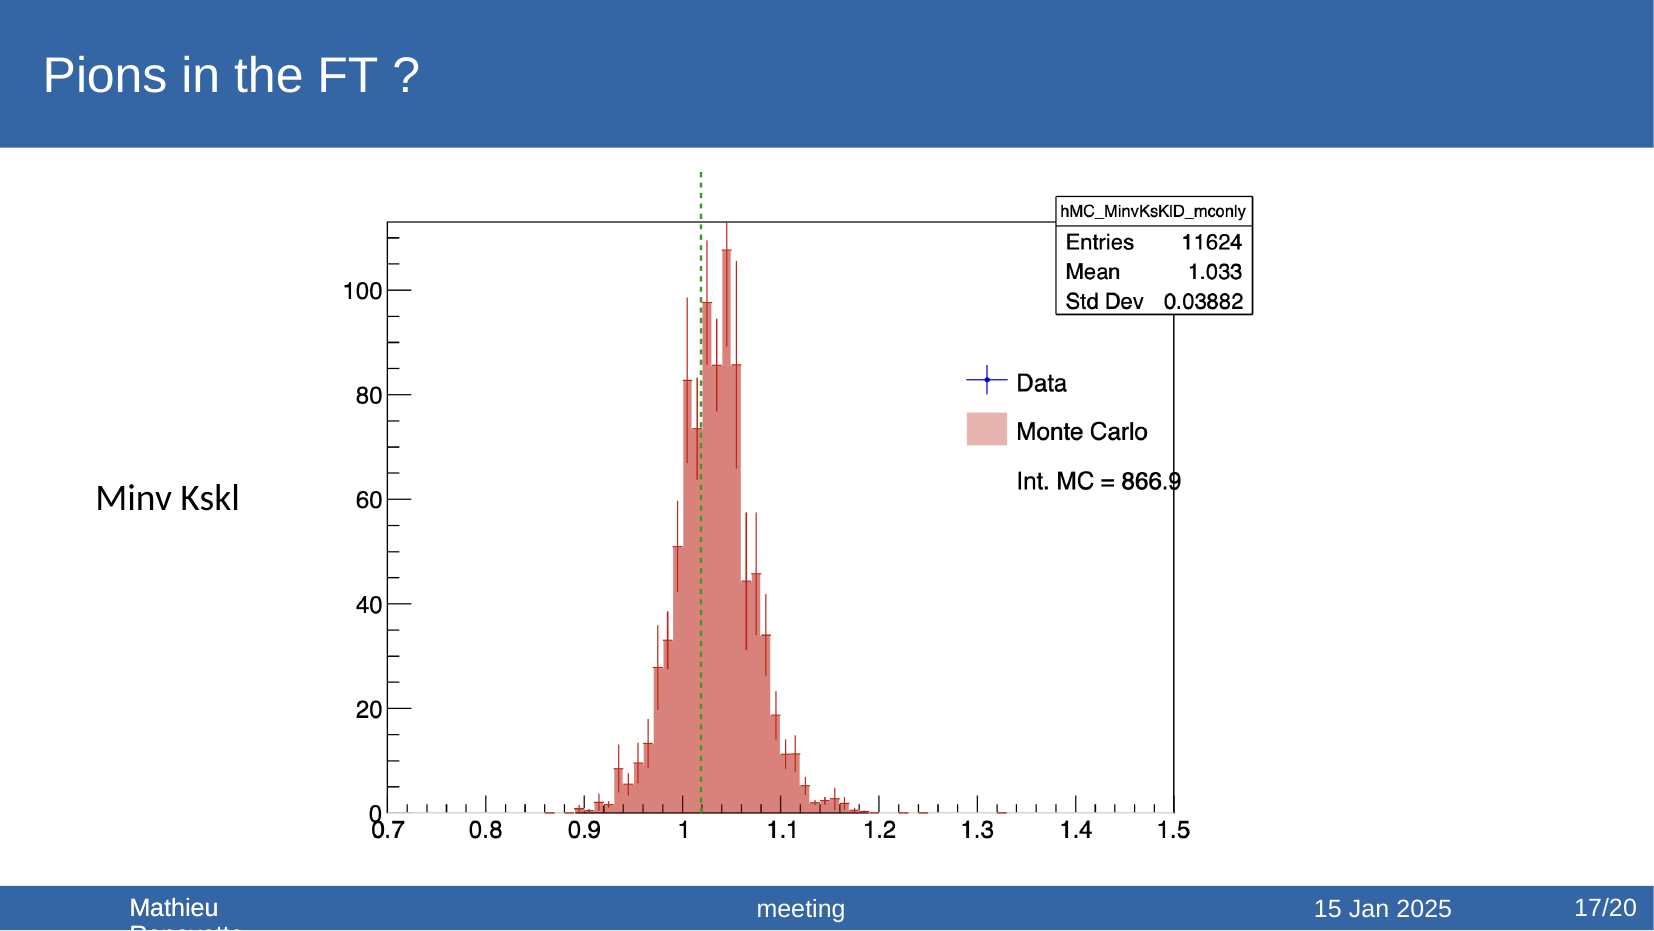

Pions in the FT ?
Minv Kskl
Mathieu Ronayette
17/20
Mathieu Ronayette
 meeting
15 Jan 2025